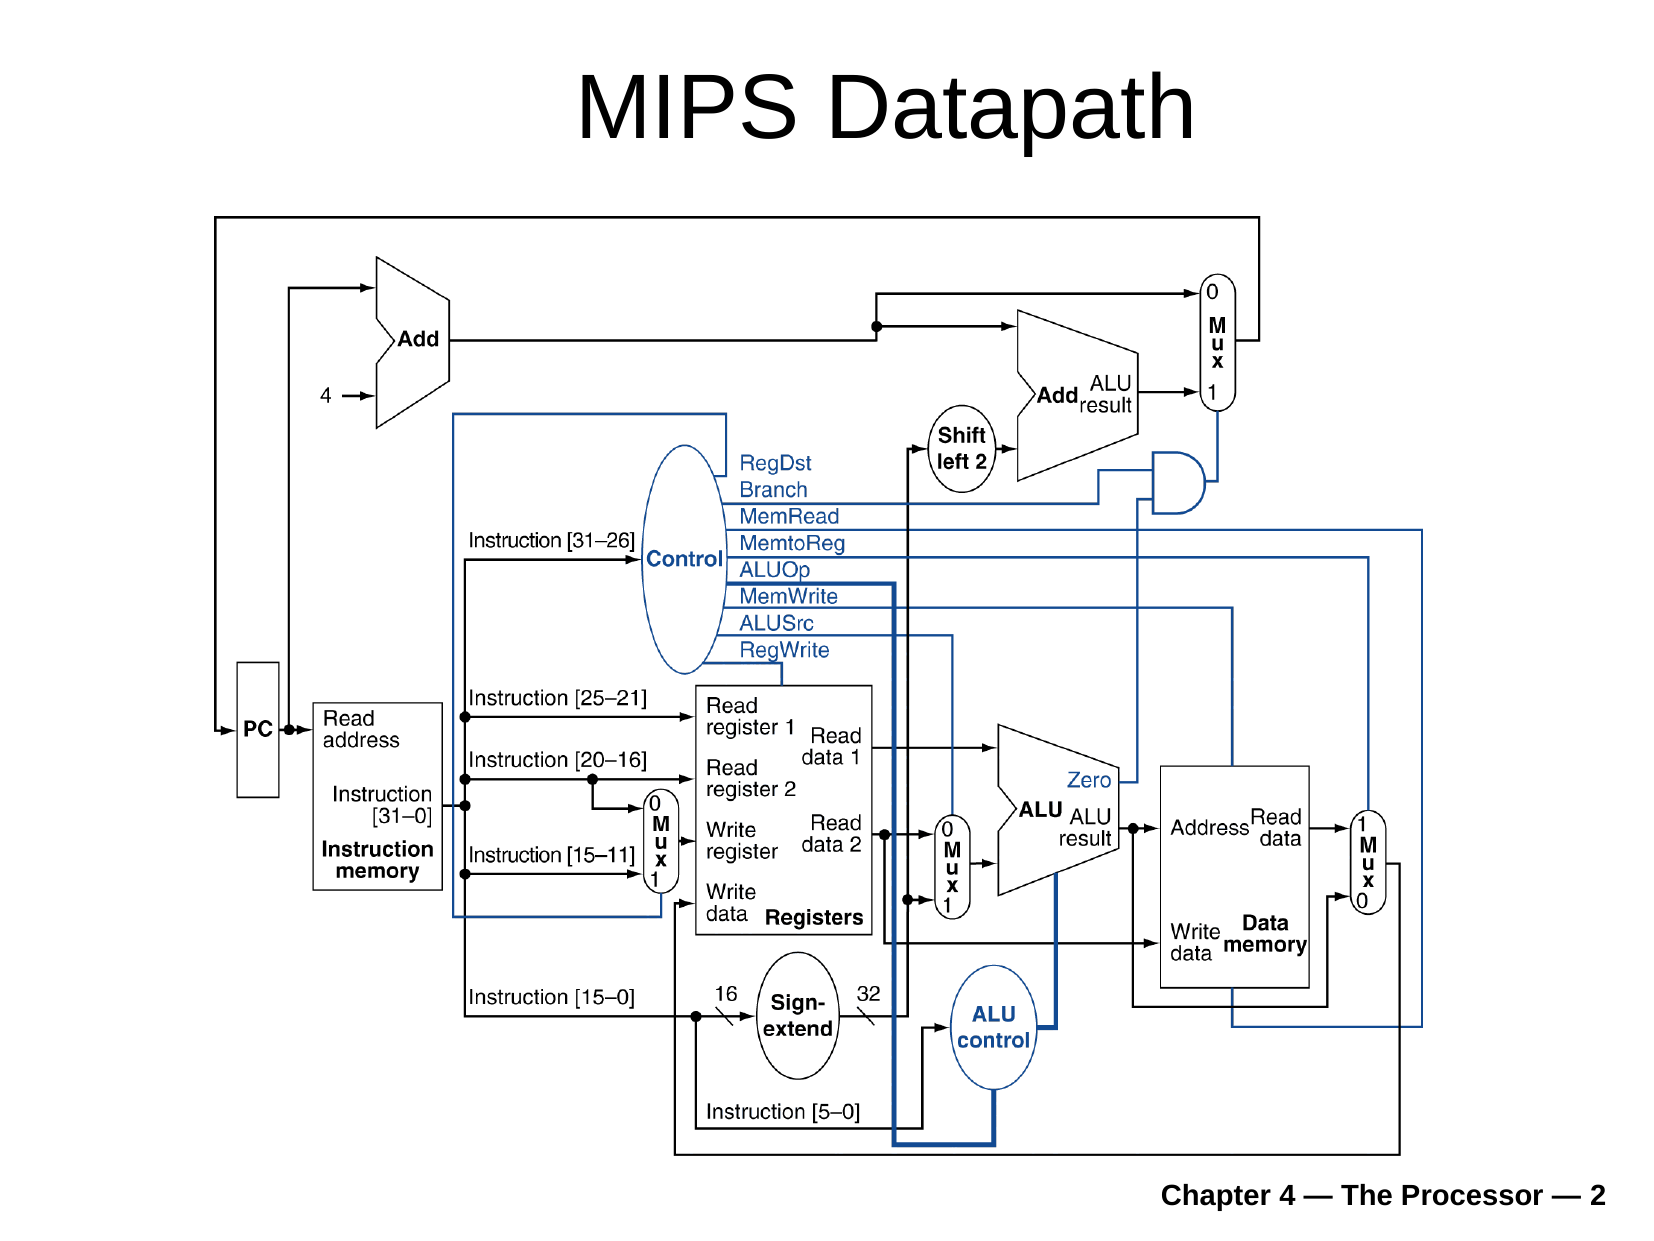

# MIPS Datapath
Chapter 4 — The Processor —